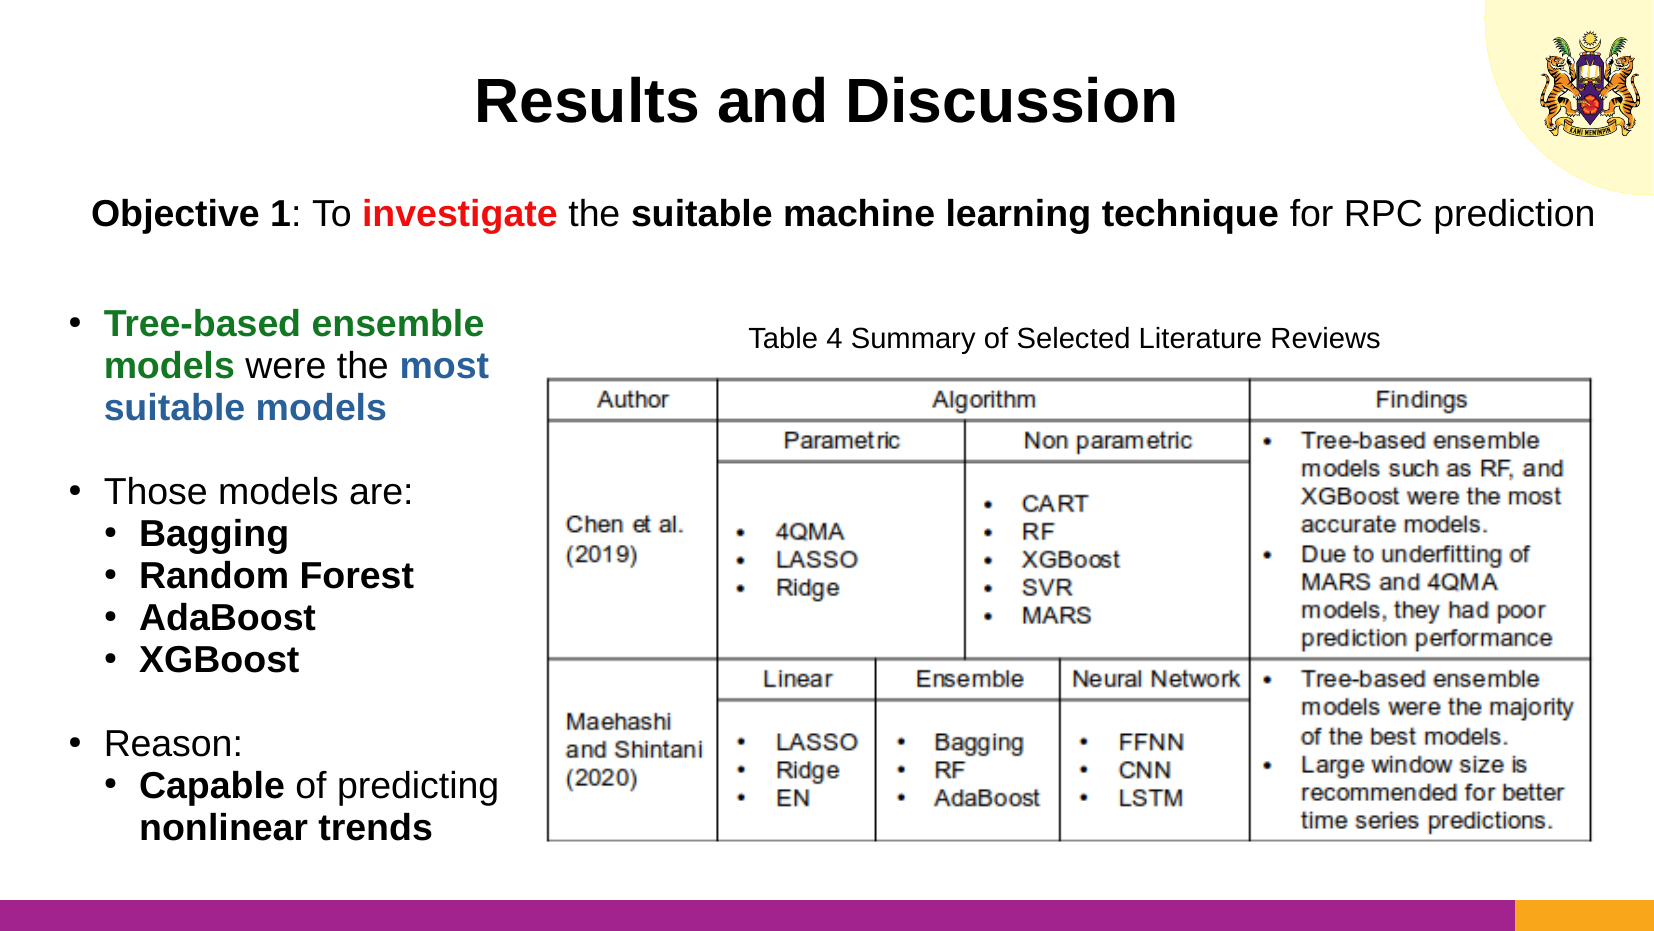

Results and Discussion
Objective 1: To investigate the suitable machine learning technique for RPC prediction
Tree-based ensemble models were the most suitable models
Those models are:
Bagging
Random Forest
AdaBoost
XGBoost
Reason:
Capable of predicting nonlinear trends
Table 4 Summary of Selected Literature Reviews